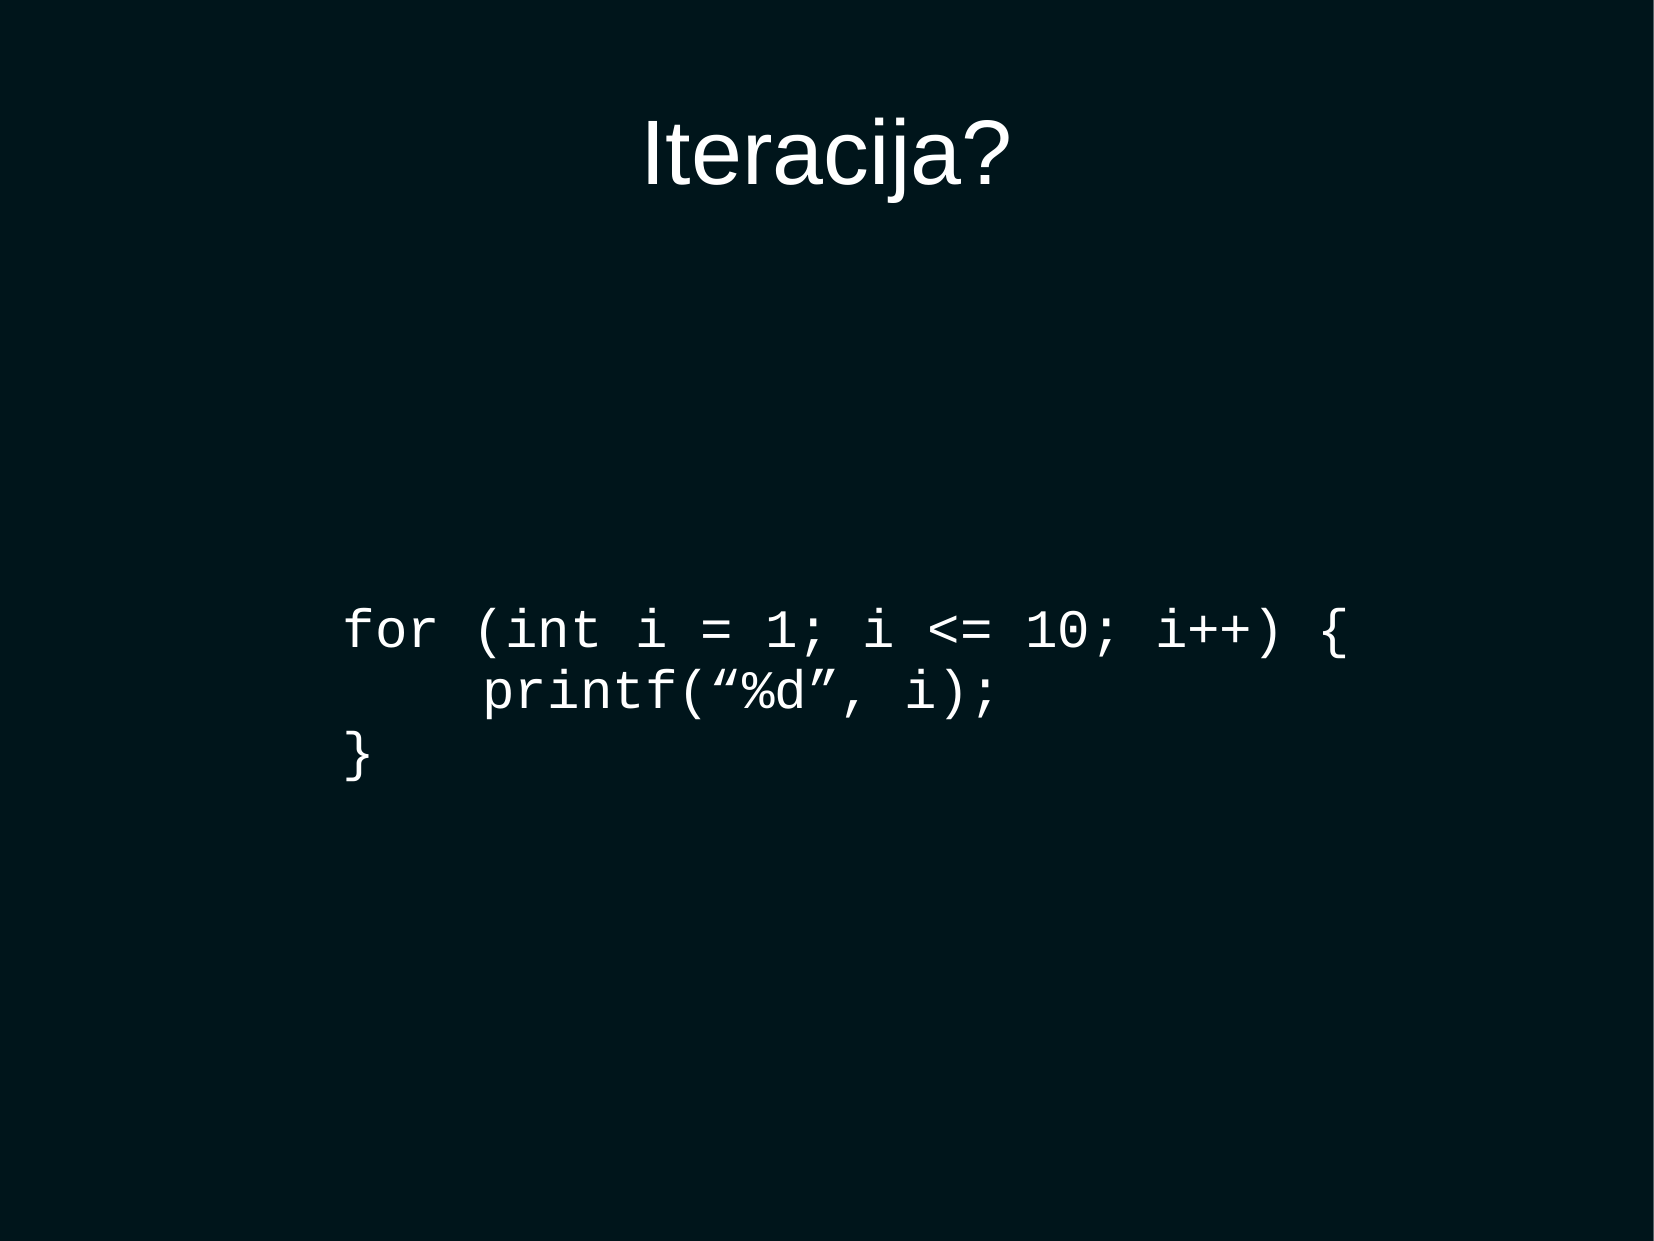

Iteracija?
# for (int i = 1; i <= 10; i++) {
	 printf(“%d”, i);
 }